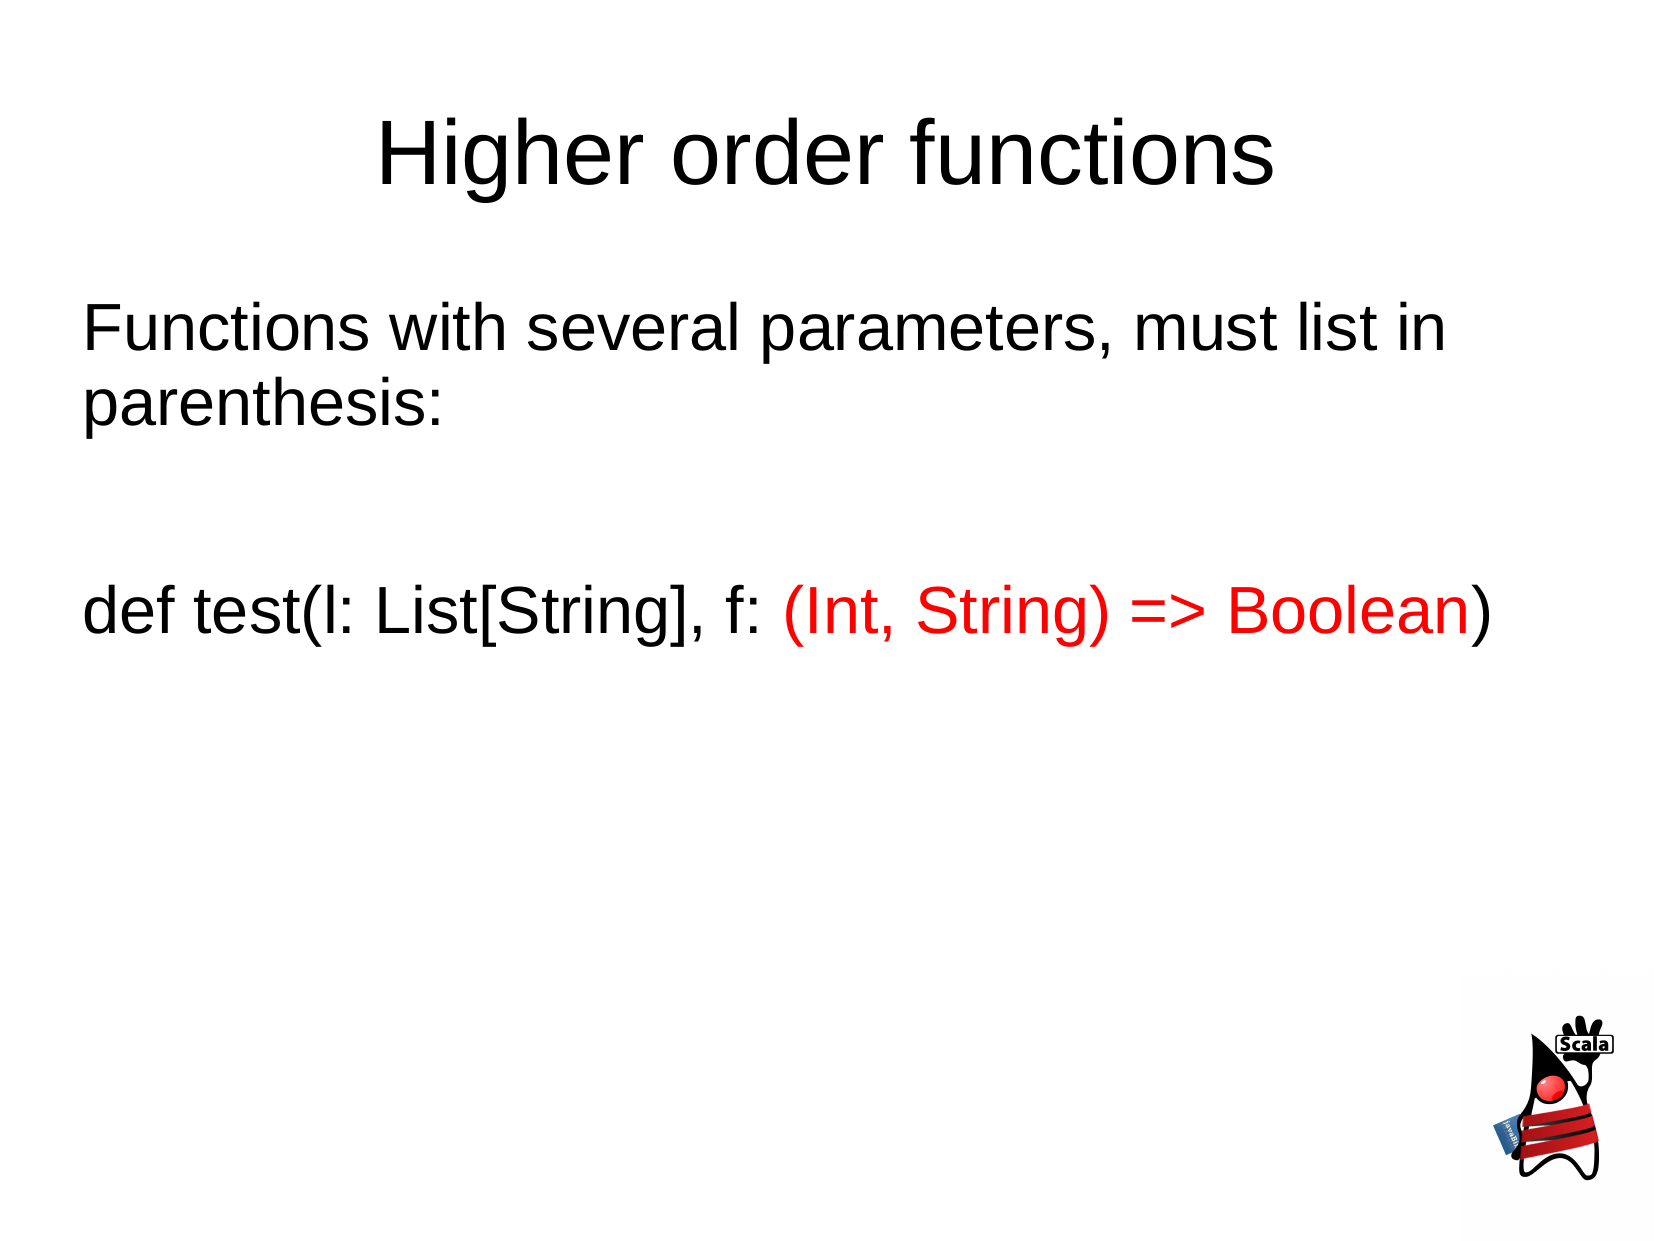

# Higher order functions
Functions with several parameters, must list in parenthesis:
def test(l: List[String], f: (Int, String) => Boolean)